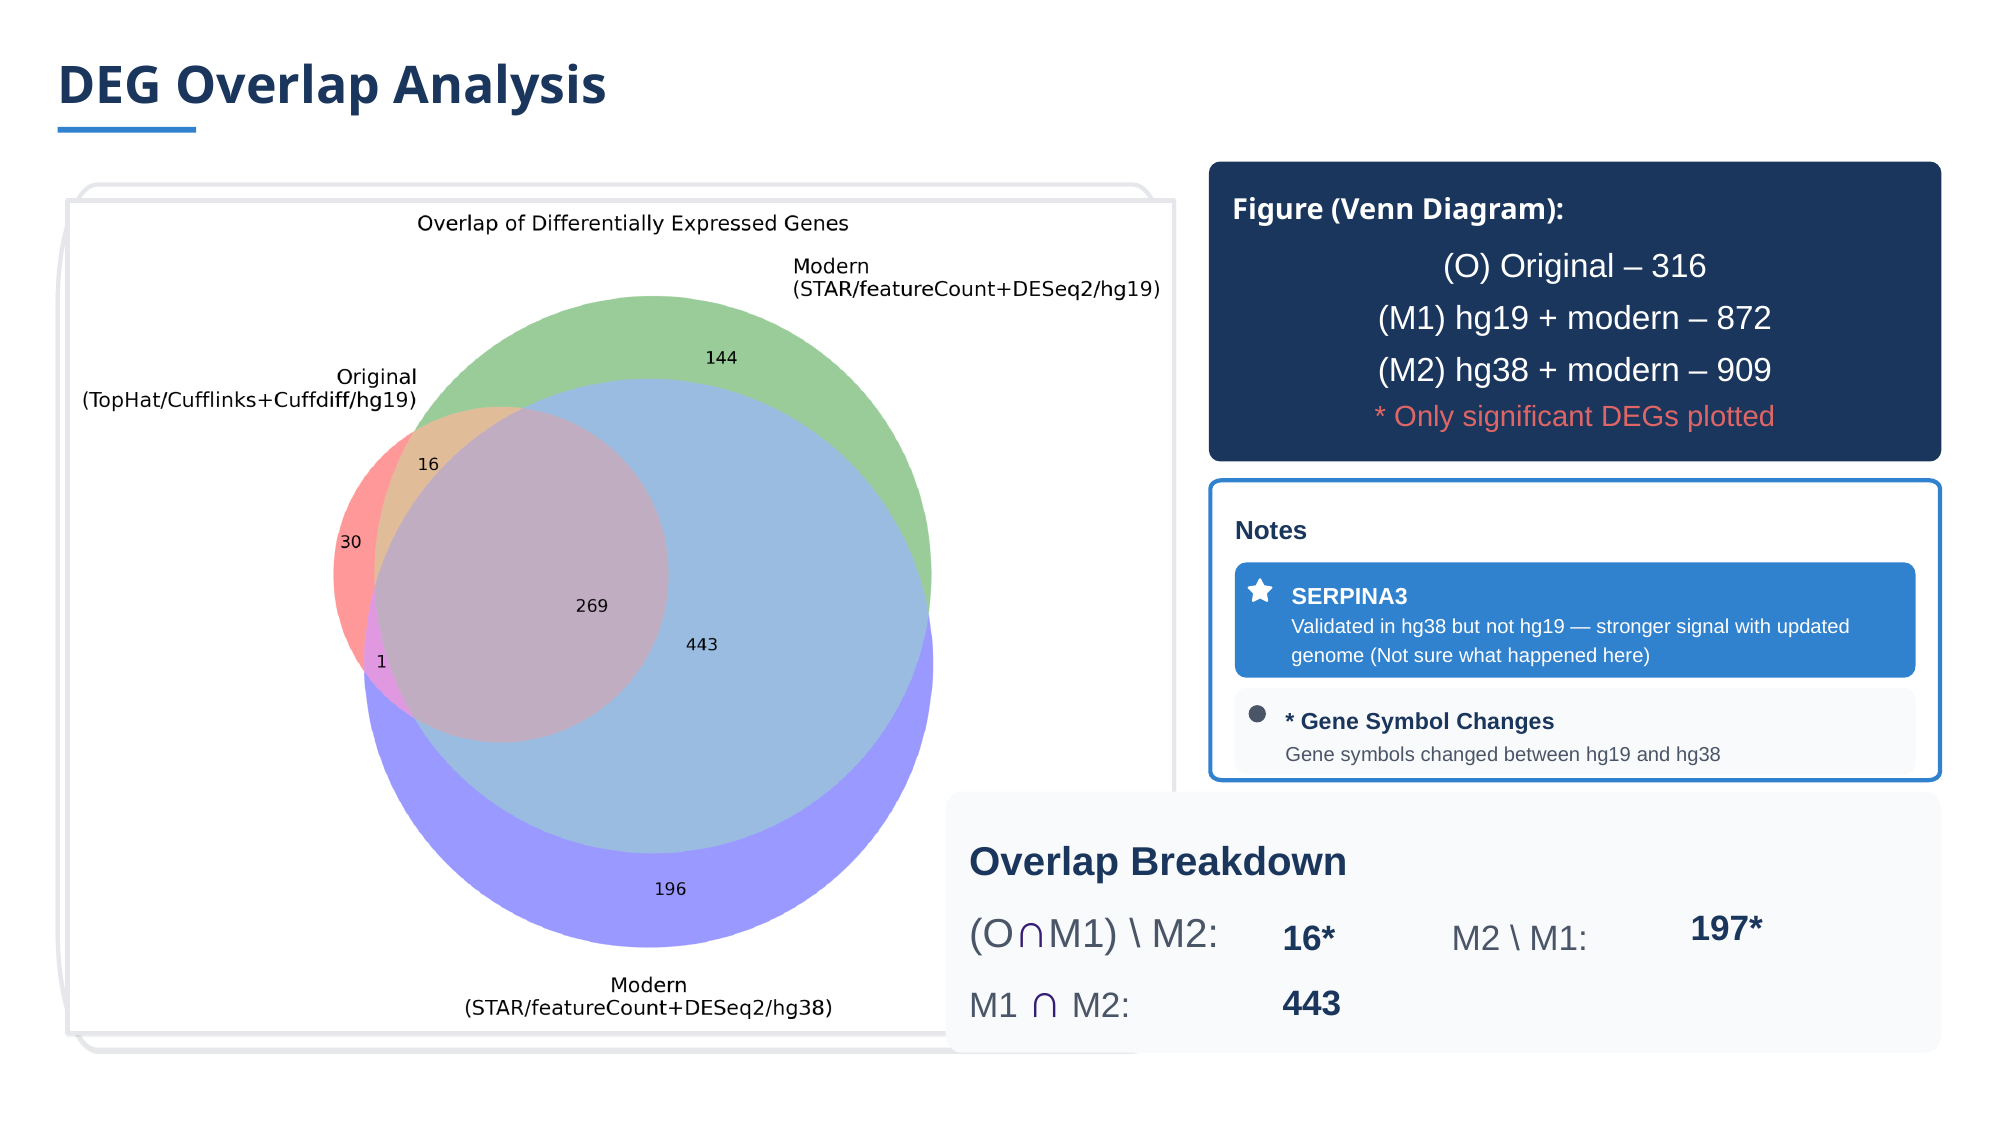

DEG Overlap Analysis
Figure (Venn Diagram):
(O) Original – 316
(M1) hg19 + modern – 872
(M2) hg38 + modern – 909
* Only significant DEGs plotted
Notes
SERPINA3
Validated in hg38 but not hg19 — stronger signal with updated genome (Not sure what happened here)
* Gene Symbol Changes
Gene symbols changed between hg19 and hg38
Overlap Breakdown
197*
(O∩M1) \ M2:
M2 \ M1:
16*
M1 ∩ M2:
443